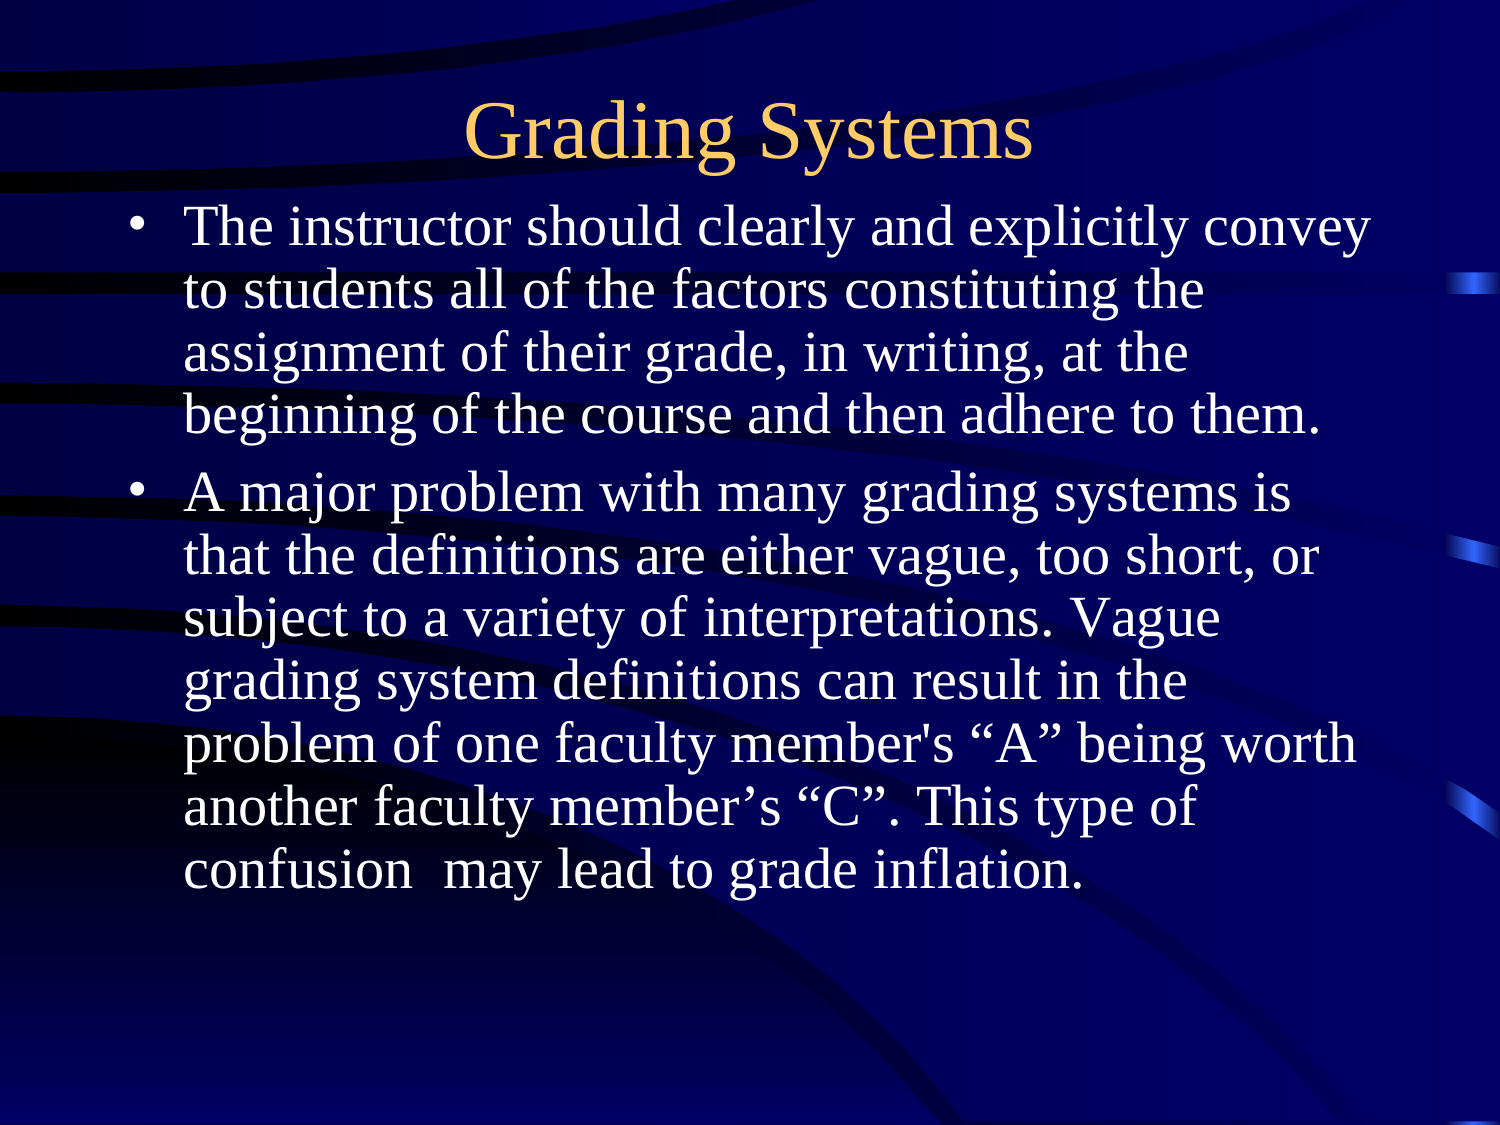

# Grading Systems
The instructor should clearly and explicitly convey to students all of the factors constituting the assignment of their grade, in writing, at the beginning of the course and then adhere to them.
A major problem with many grading systems is that the definitions are either vague, too short, or subject to a variety of interpretations. Vague grading system definitions can result in the problem of one faculty member's “A” being worth another faculty member’s “C”. This type of confusion may lead to grade inflation.